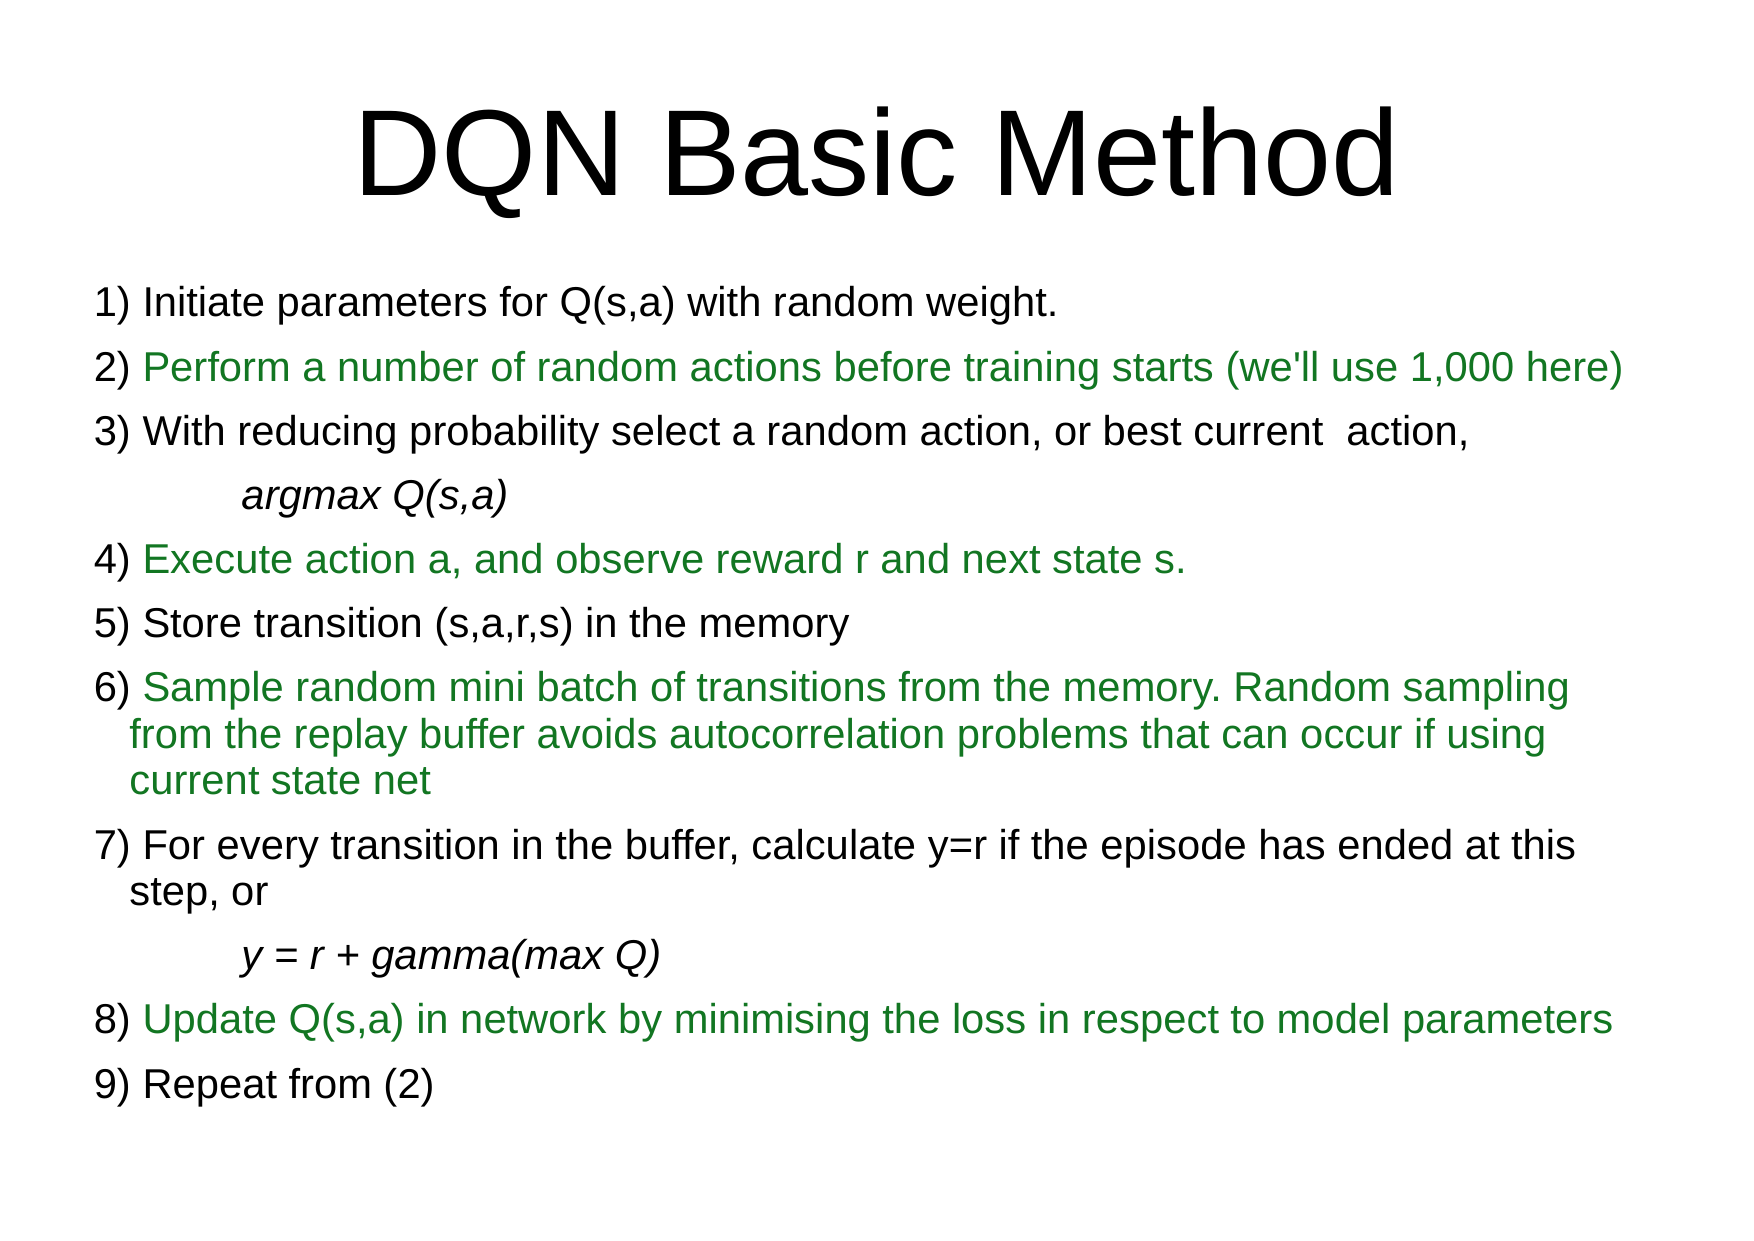

# DQN Basic Method
 Initiate parameters for Q(s,a) with random weight.
 Perform a number of random actions before training starts (we'll use 1,000 here)
 With reducing probability select a random action, or best current action,
		argmax Q(s,a)
 Execute action a, and observe reward r and next state s.
 Store transition (s,a,r,s) in the memory
 Sample random mini batch of transitions from the memory. Random sampling from the replay buffer avoids autocorrelation problems that can occur if using current state net
 For every transition in the buffer, calculate y=r if the episode has ended at this step, or
		y = r + gamma(max Q)
 Update Q(s,a) in network by minimising the loss in respect to model parameters
 Repeat from (2)